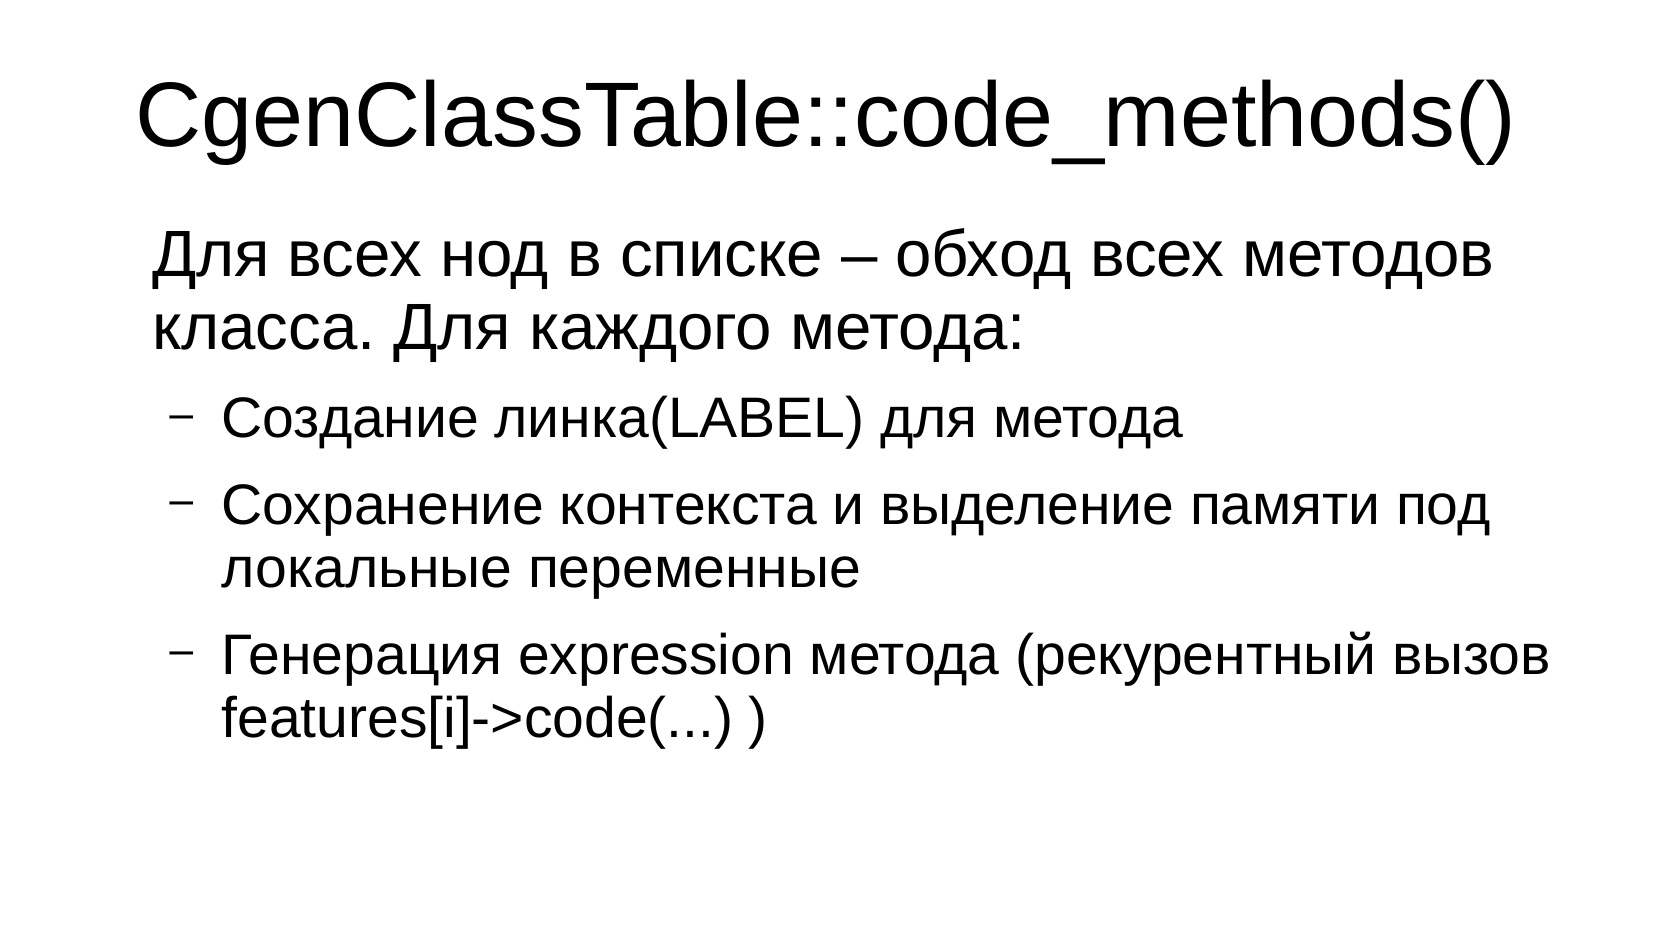

# CgenClassTable::code_methods()
Для всех нод в списке – обход всех методов класса. Для каждого метода:
Создание линка(LABEL) для метода
Сохранение контекста и выделение памяти под локальные переменные
Генерация expression метода (рекурентный вызов features[i]->code(...) )